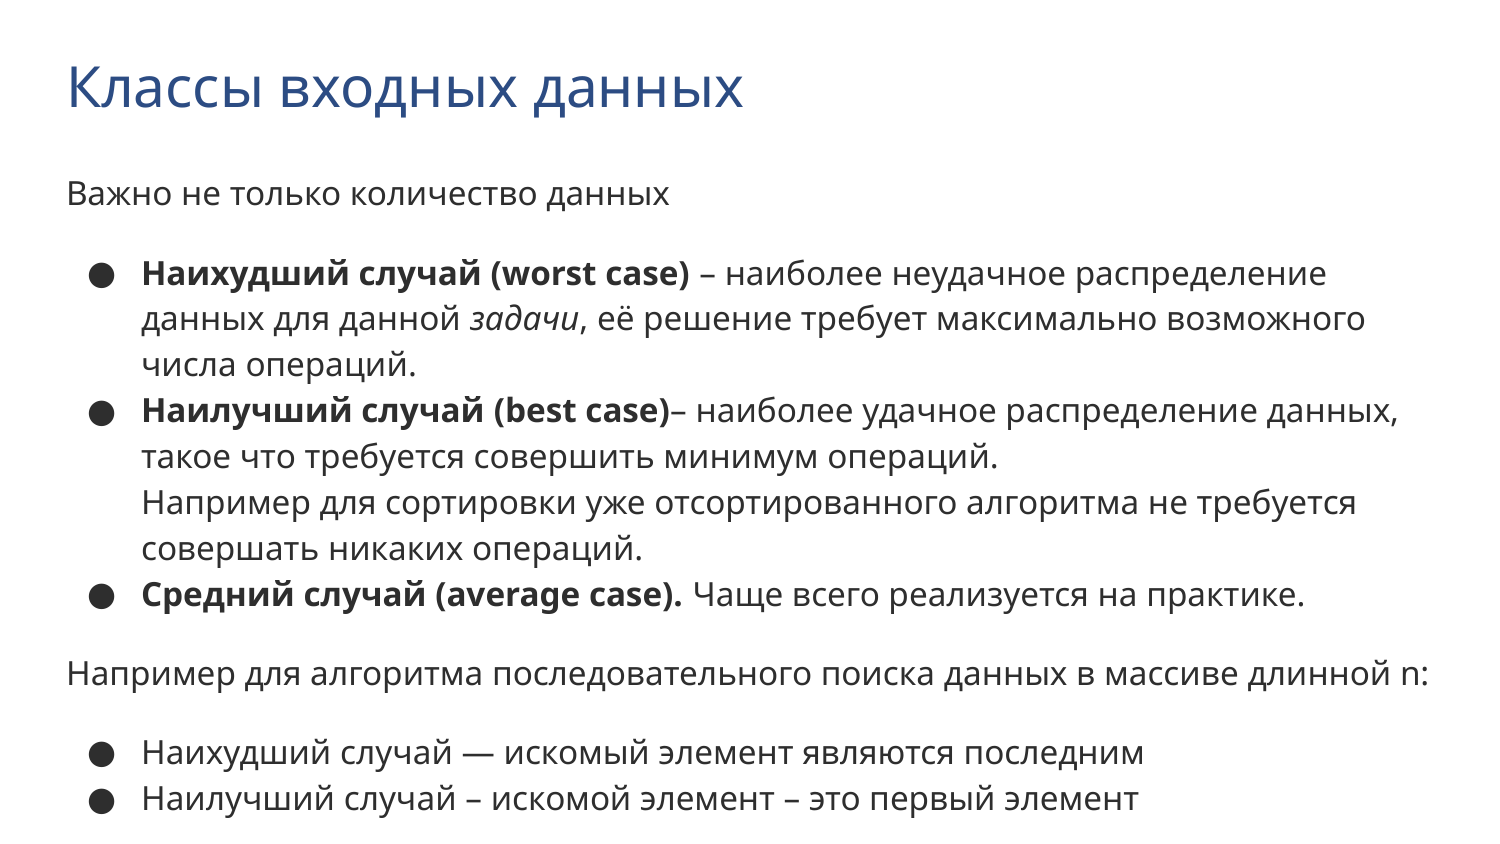

# Классы входных данных
Важно не только количество данных
Наихудший случай (worst case) – наиболее неудачное распределение данных для данной задачи, её решение требует максимально возможного числа операций.
Наилучший случай (best case)– наиболее удачное распределение данных, такое что требуется совершить минимум операций.
Например для сортировки уже отсортированного алгоритма не требуется совершать никаких операций.
Средний случай (average case). Чаще всего реализуется на практике.
Например для алгоритма последовательного поиска данных в массиве длинной n:
Наихудший случай — искомый элемент являются последним
Наилучший случай – искомой элемент – это первый элемент